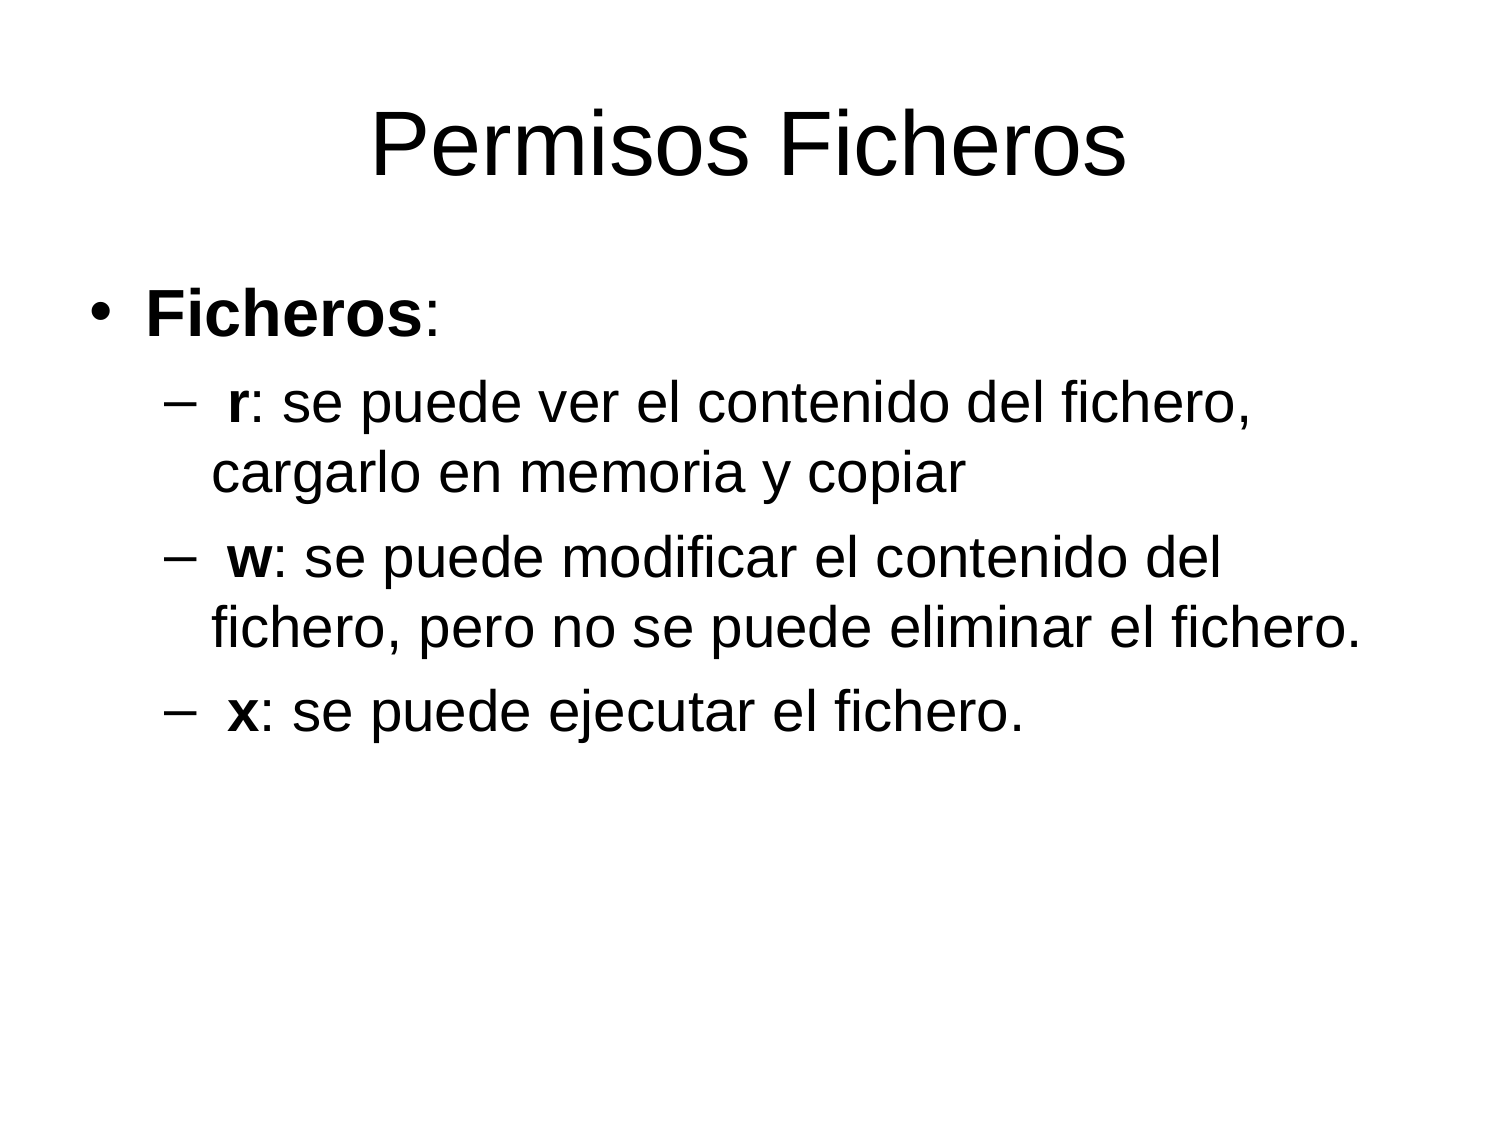

# Permisos Ficheros
Ficheros:
 r: se puede ver el contenido del fichero, cargarlo en memoria y copiar
 w: se puede modificar el contenido del fichero, pero no se puede eliminar el fichero.
 x: se puede ejecutar el fichero.